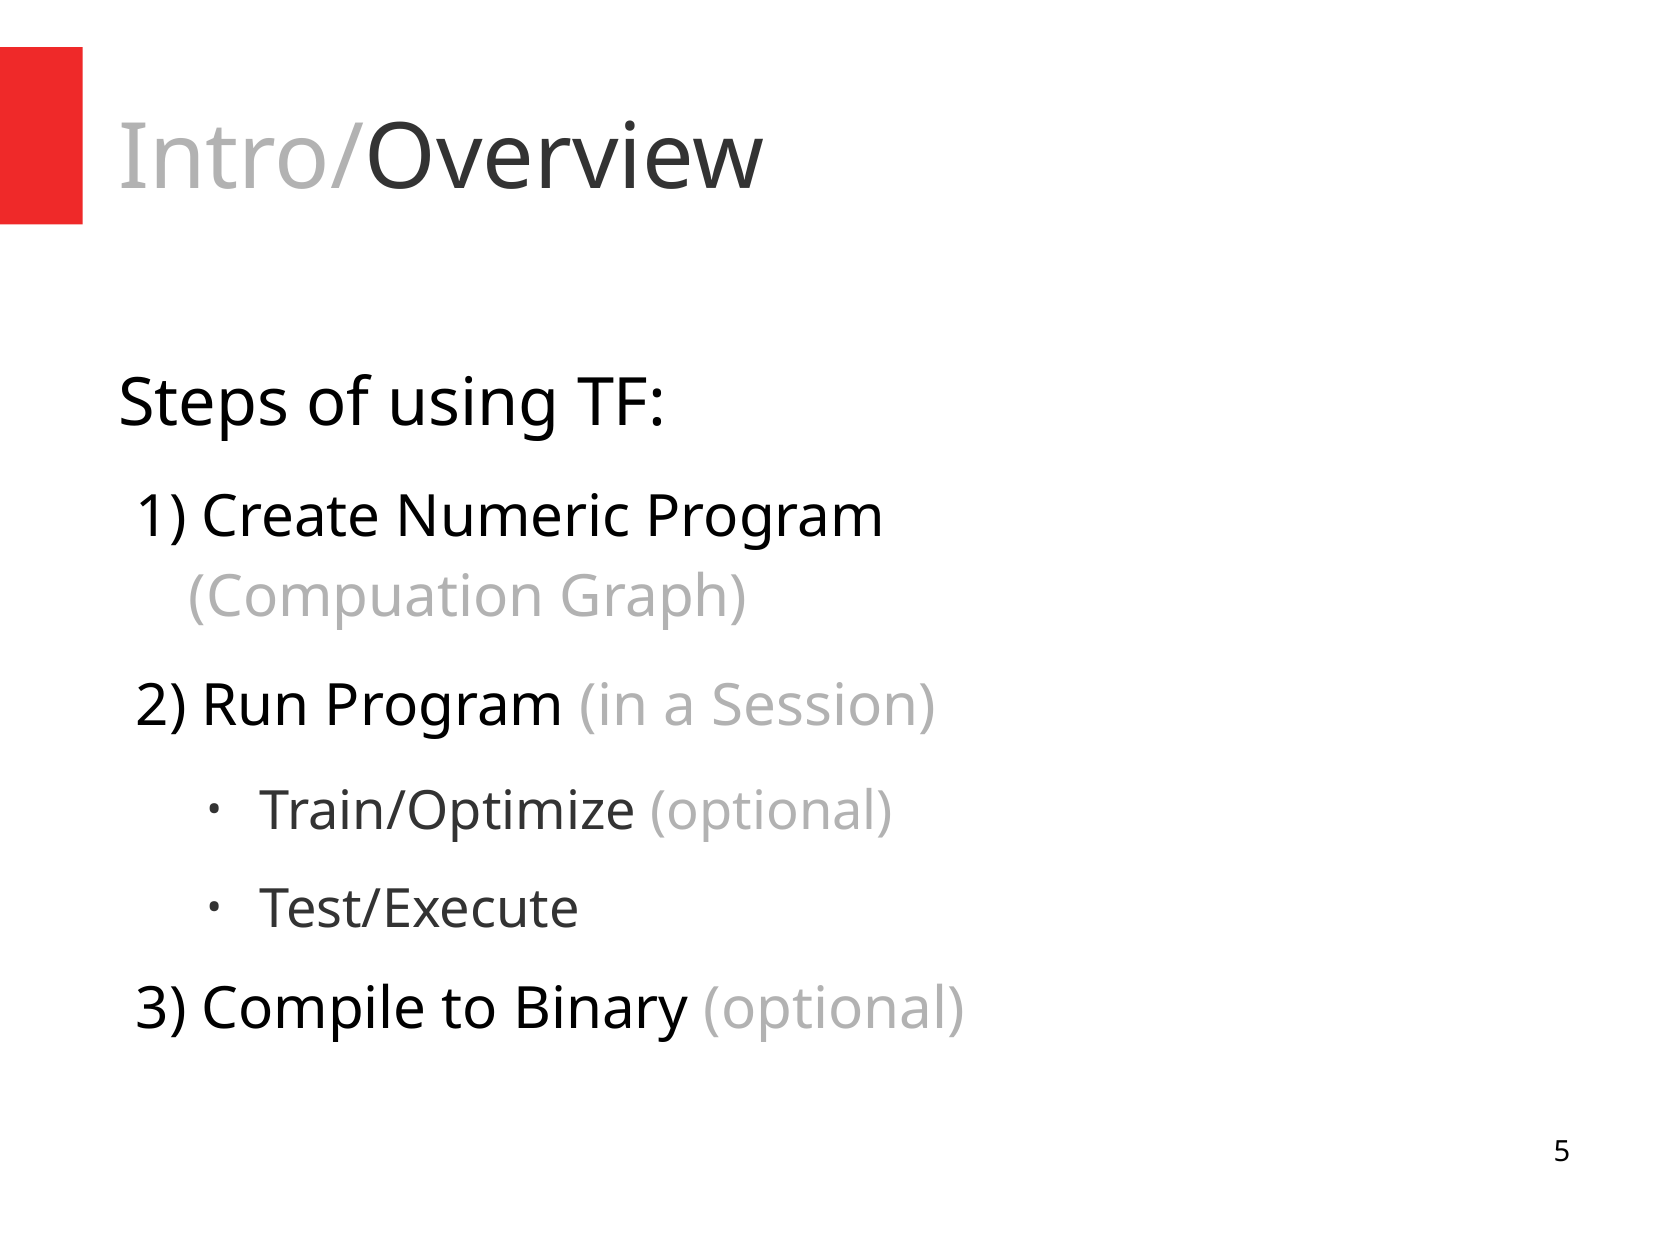

# Intro/Overview
Steps of using TF:
Create Numeric Program
(Compuation Graph)
Run Program (in a Session)
Train/Optimize (optional)
Test/Execute
Compile to Binary (optional)
5